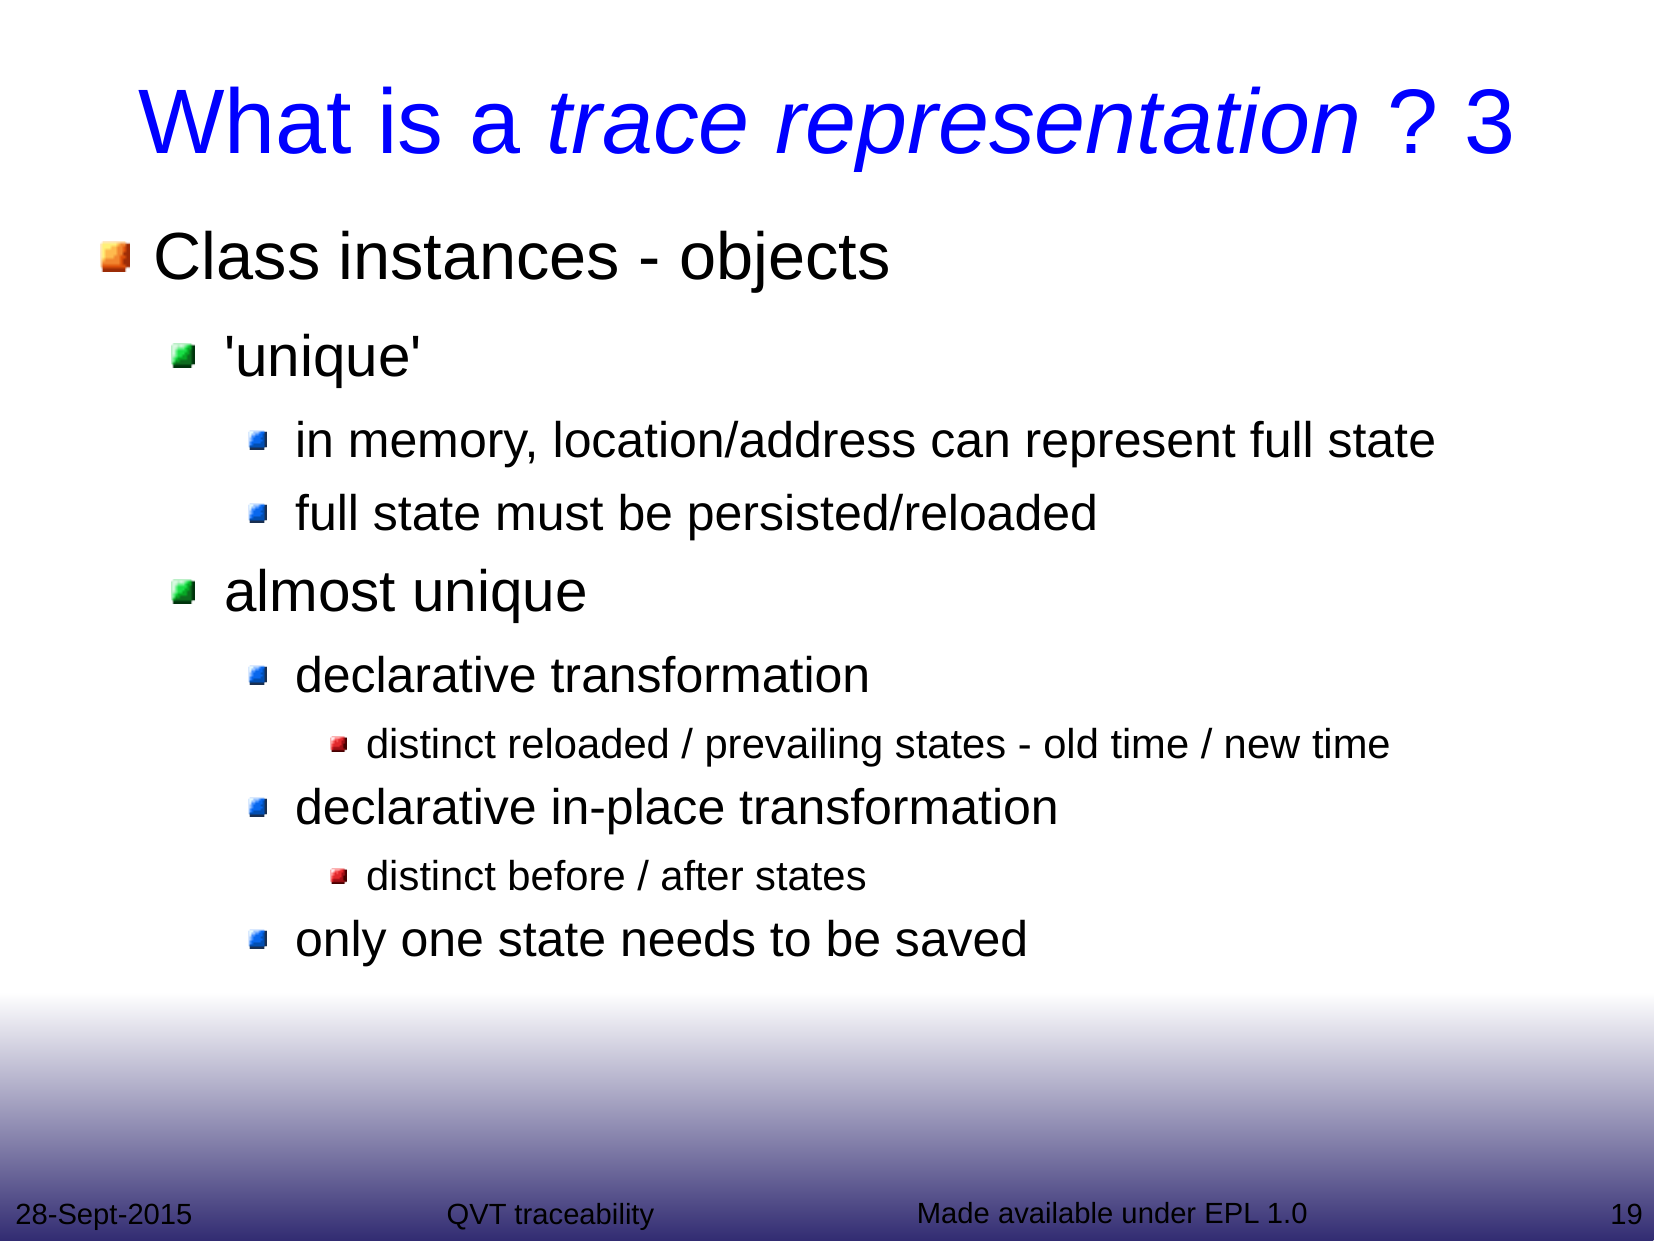

# What is a trace representation ? 3
Class instances - objects
'unique'
in memory, location/address can represent full state
full state must be persisted/reloaded
almost unique
declarative transformation
distinct reloaded / prevailing states - old time / new time
declarative in-place transformation
distinct before / after states
only one state needs to be saved
28-Sept-2015
QVT traceability
19